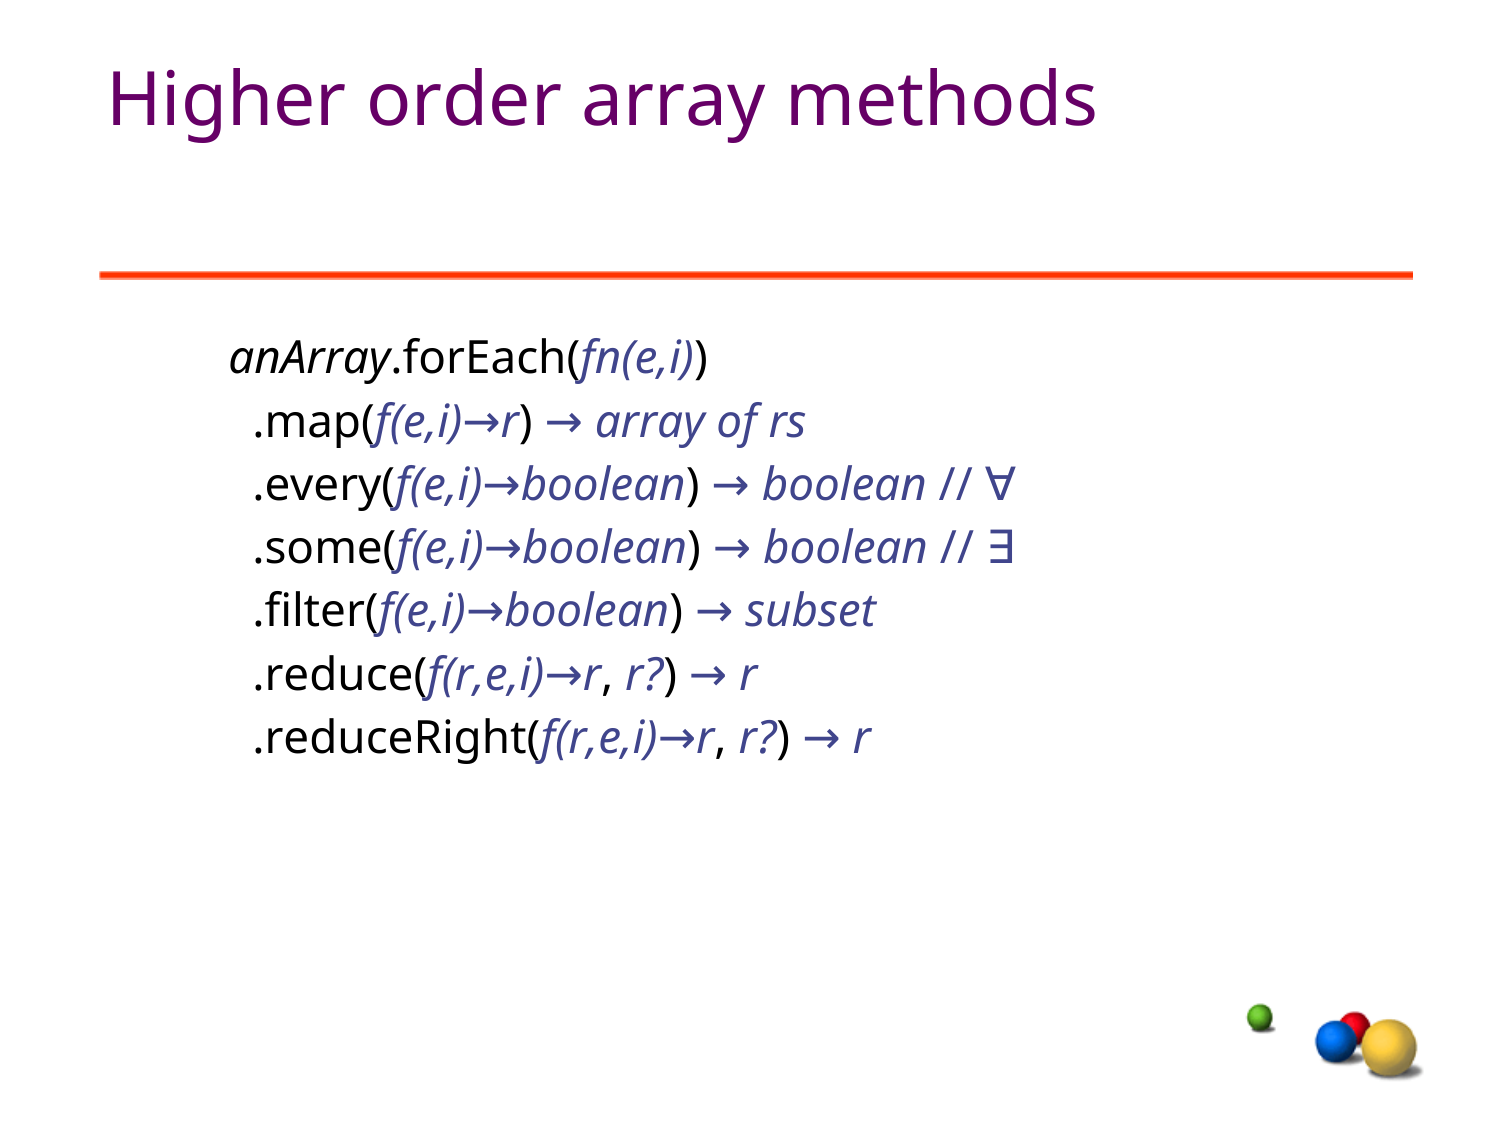

# Higher order array methods
anArray.forEach(fn(e,i))
 .map(f(e,i)→r) → array of rs
 .every(f(e,i)→boolean) → boolean // ∀
 .some(f(e,i)→boolean) → boolean // ∃
 .filter(f(e,i)→boolean) → subset
 .reduce(f(r,e,i)→r, r?) → r
 .reduceRight(f(r,e,i)→r, r?) → r